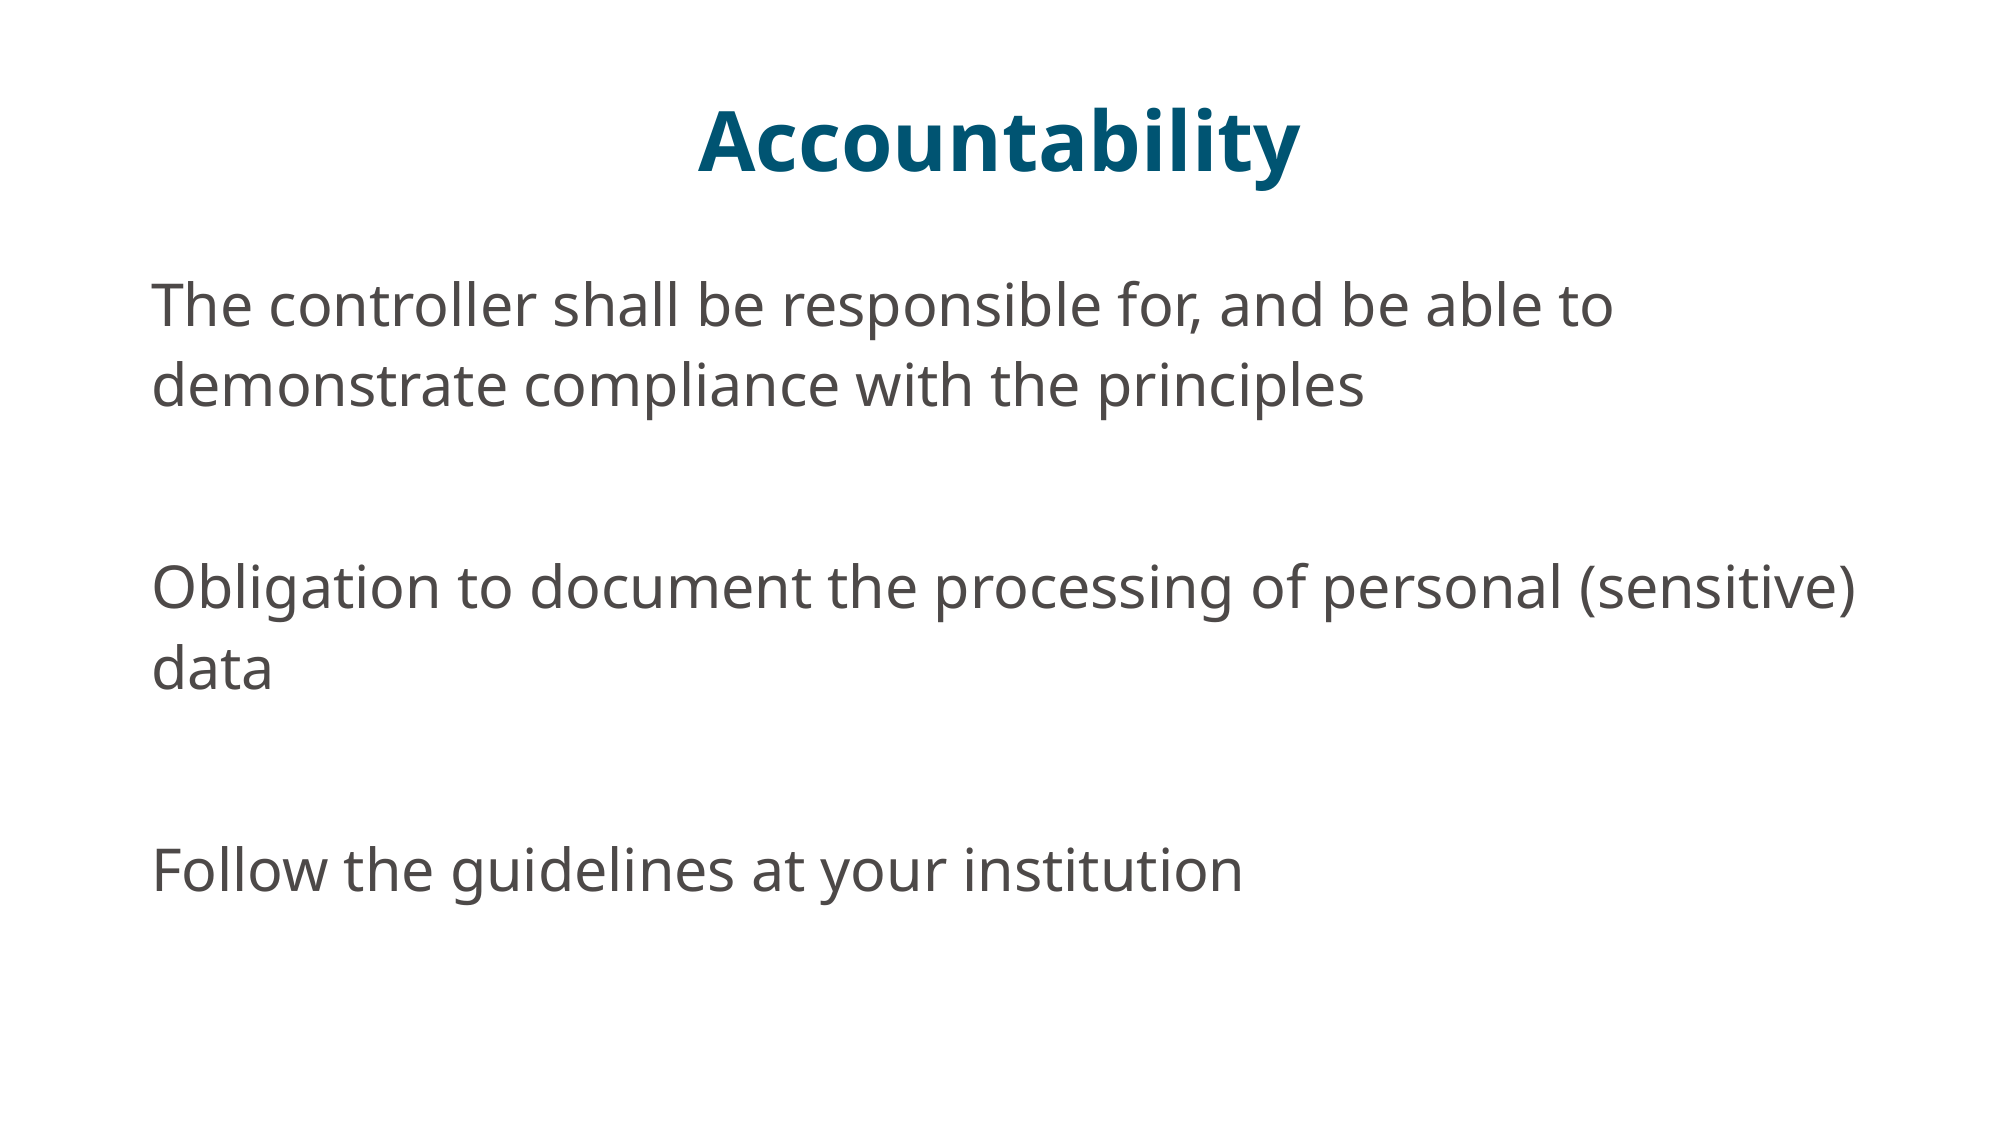

# Accountability
The controller shall be responsible for, and be able to demonstrate compliance with the principles
Obligation to document the processing of personal (sensitive) data
Follow the guidelines at your institution